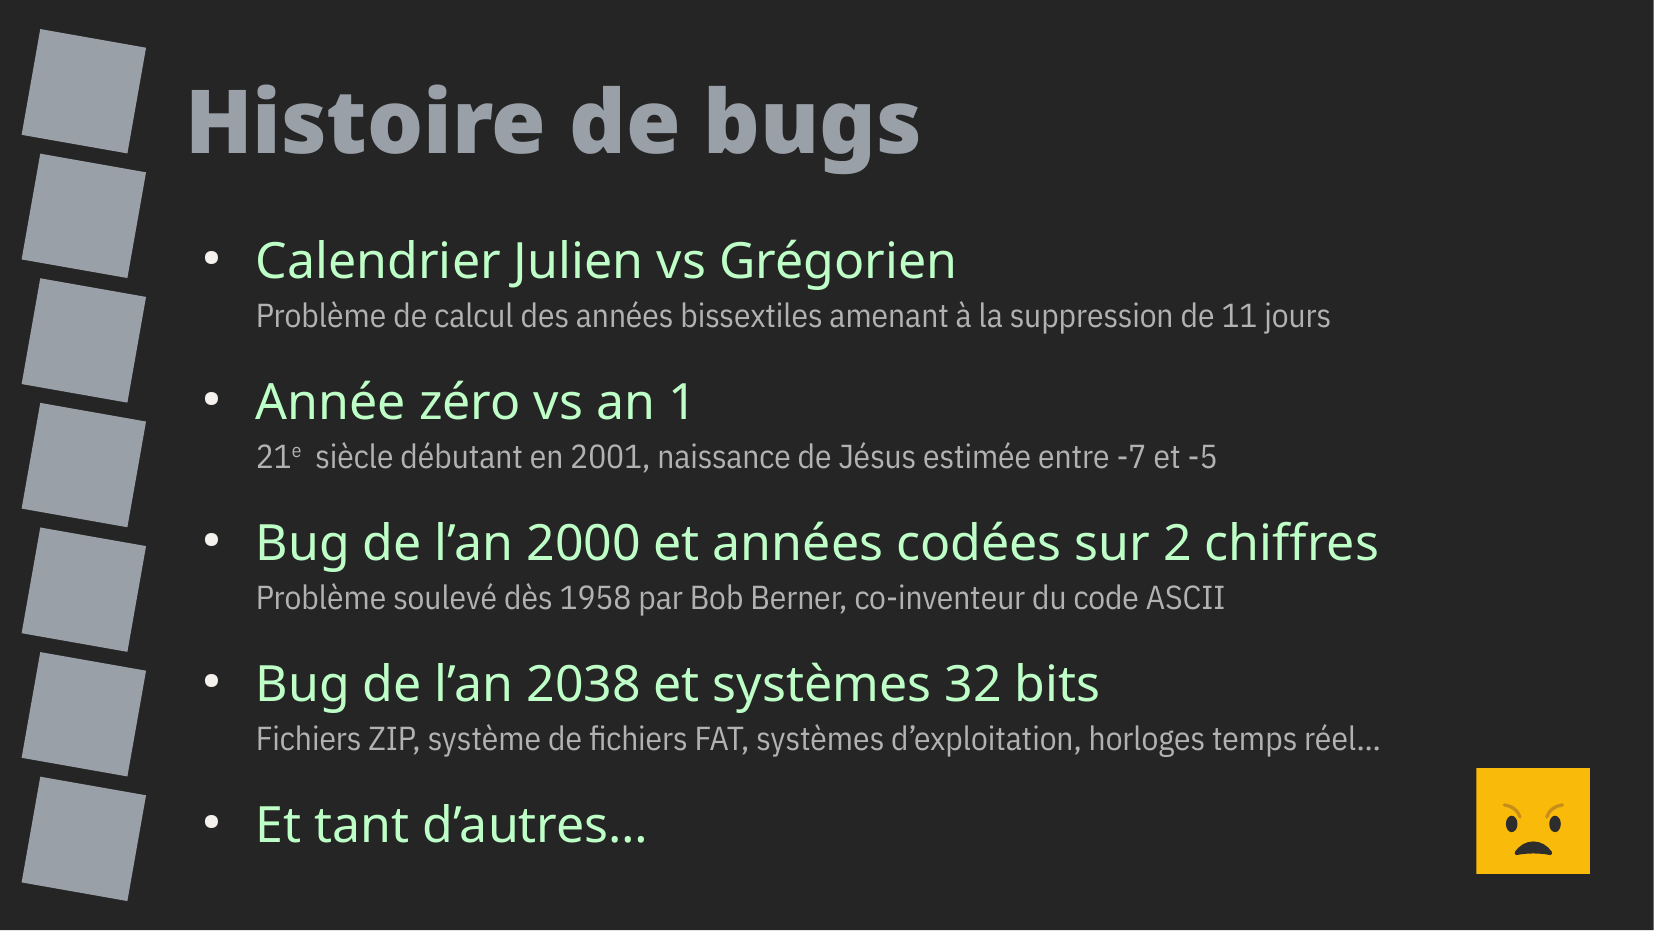

# Histoire de bugs
Calendrier Julien vs Grégorien
Problème de calcul des années bissextiles amenant à la suppression de 11 jours
Année zéro vs an 1
21e siècle débutant en 2001, naissance de Jésus estimée entre -7 et -5
Bug de l’an 2000 et années codées sur 2 chiffres
Problème soulevé dès 1958 par Bob Berner, co-inventeur du code ASCII
Bug de l’an 2038 et systèmes 32 bits
Fichiers ZIP, système de fichiers FAT, systèmes d’exploitation, horloges temps réel…
Et tant d’autres…